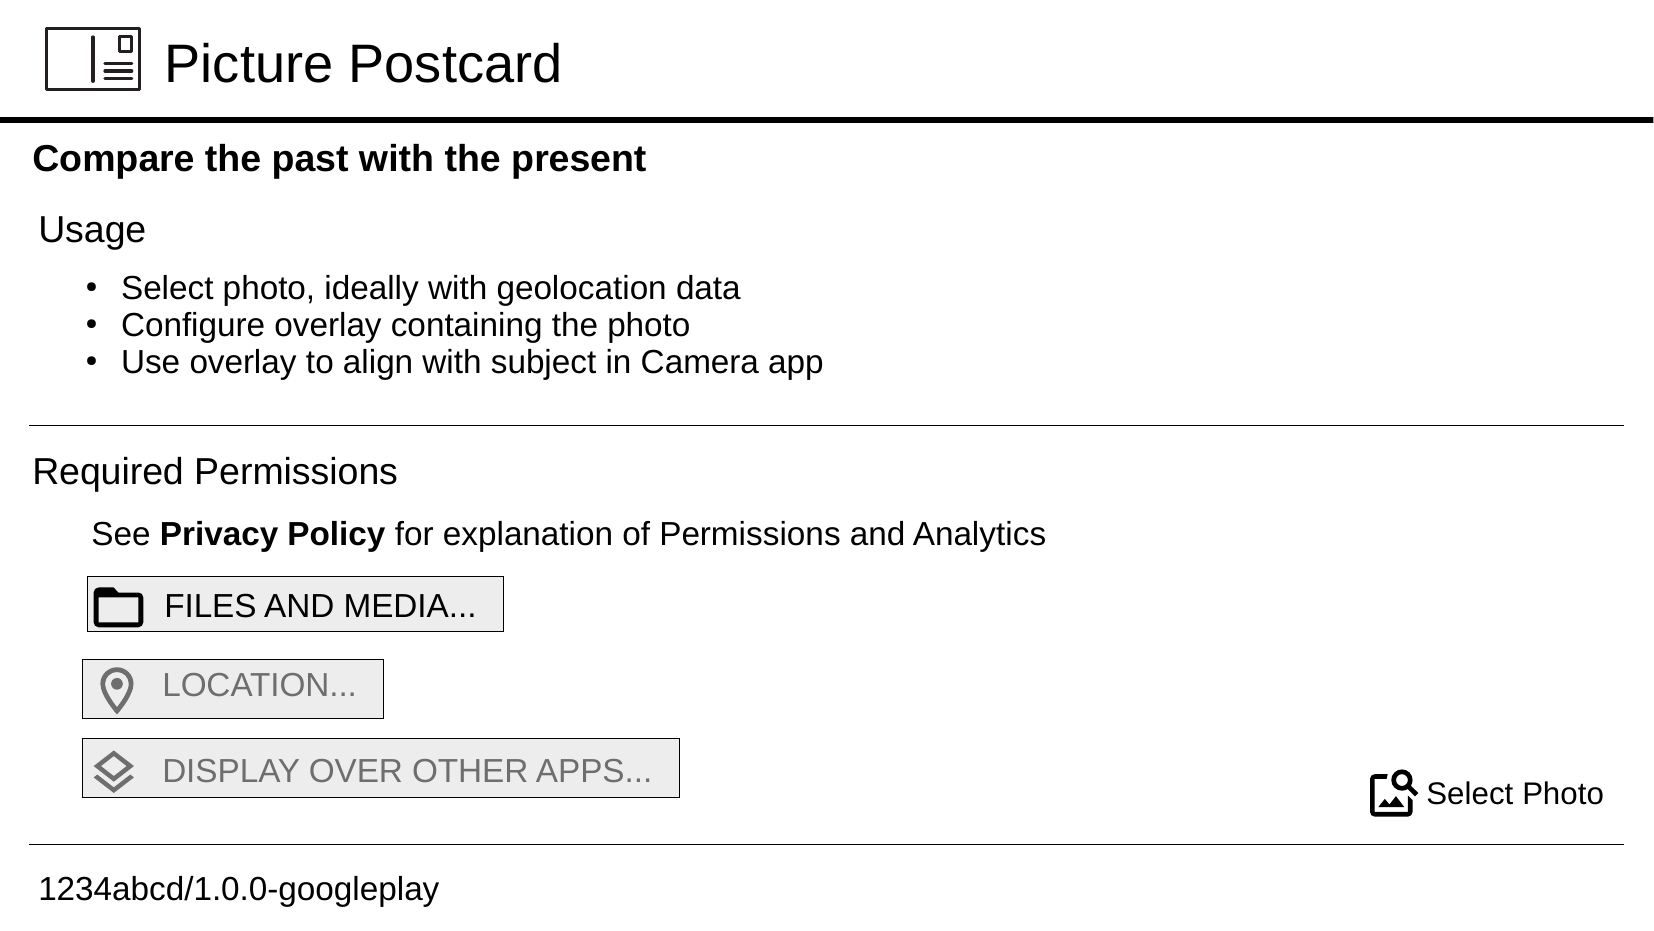

Picture Postcard
Compare the past with the present
Usage
Select photo, ideally with geolocation data
Configure overlay containing the photo
Use overlay to align with subject in Camera app
Required Permissions
See Privacy Policy for explanation of Permissions and Analytics
FILES AND MEDIA...
LOCATION...
DISPLAY OVER OTHER APPS...
Select Photo
1234abcd/1.0.0-googleplay